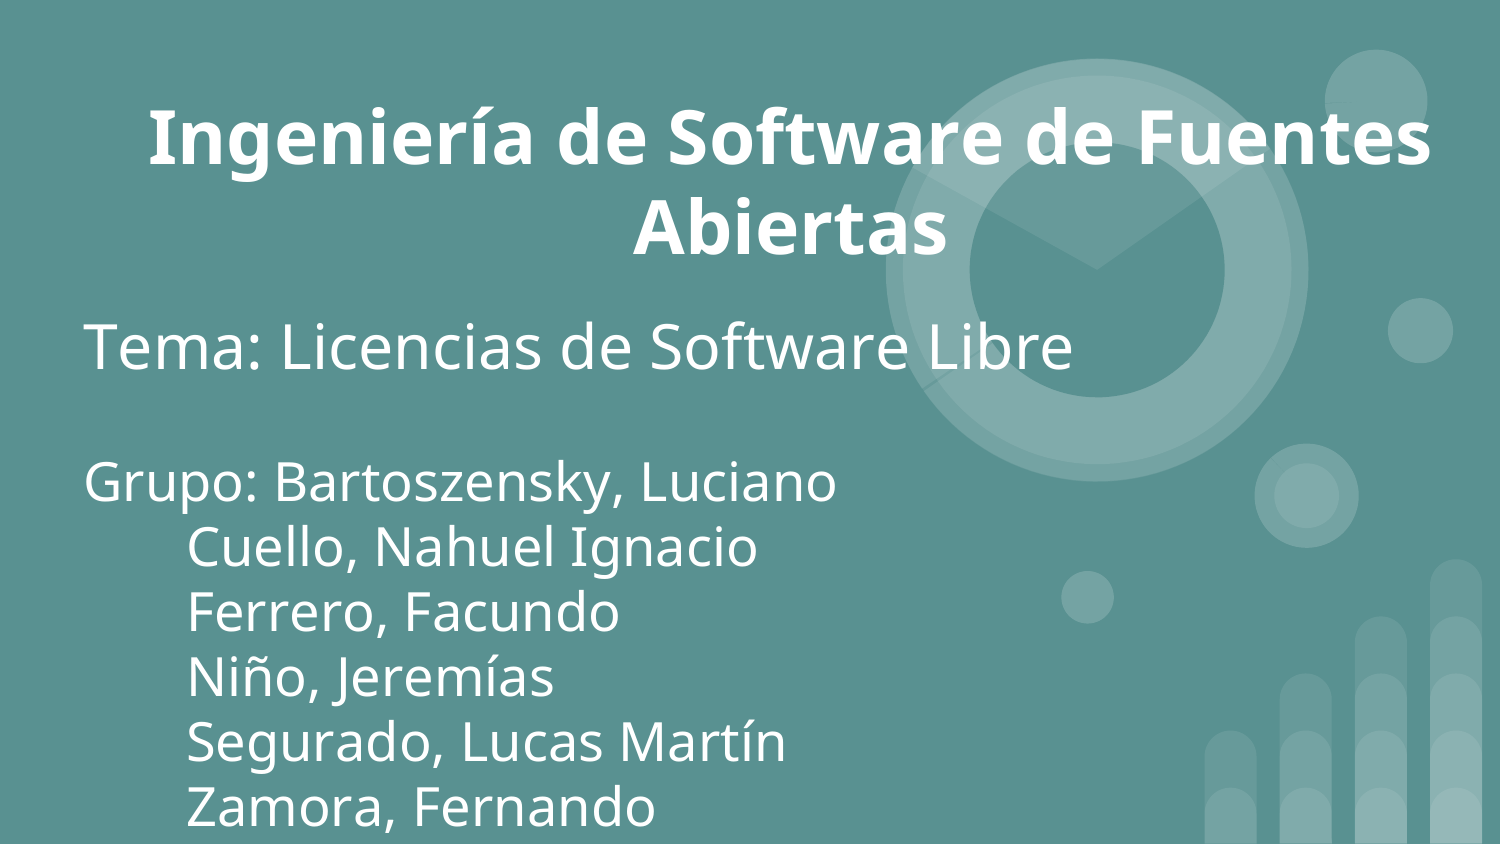

# Ingeniería de Software de Fuentes Abiertas
Tema: Licencias de Software Libre
Grupo: Bartoszensky, Luciano
	 Cuello, Nahuel Ignacio
	 Ferrero, Facundo
	 Niño, Jeremías
	 Segurado, Lucas Martín
	 Zamora, Fernando